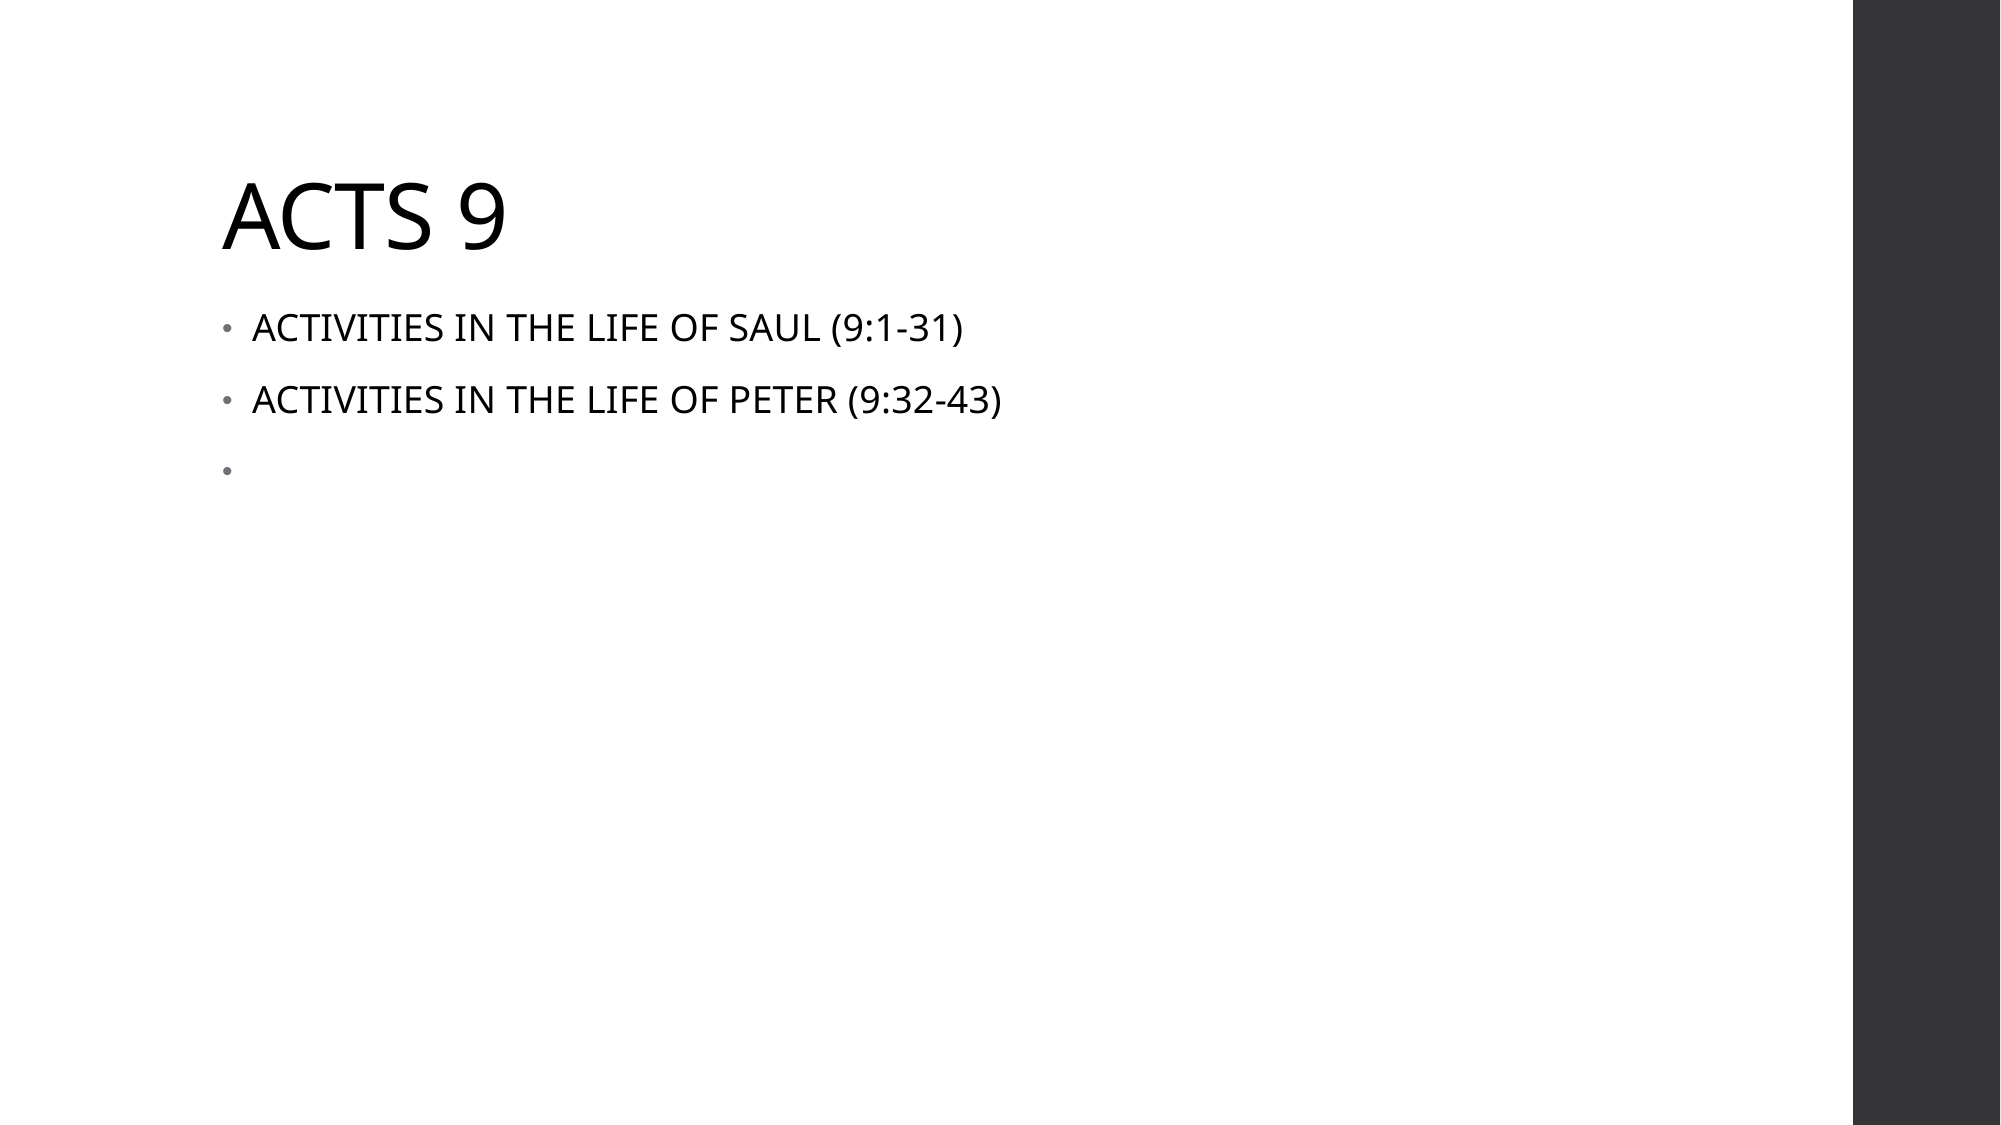

# ACTS 9
ACTIVITIES IN THE LIFE OF SAUL (9:1-31)
ACTIVITIES IN THE LIFE OF PETER (9:32-43)